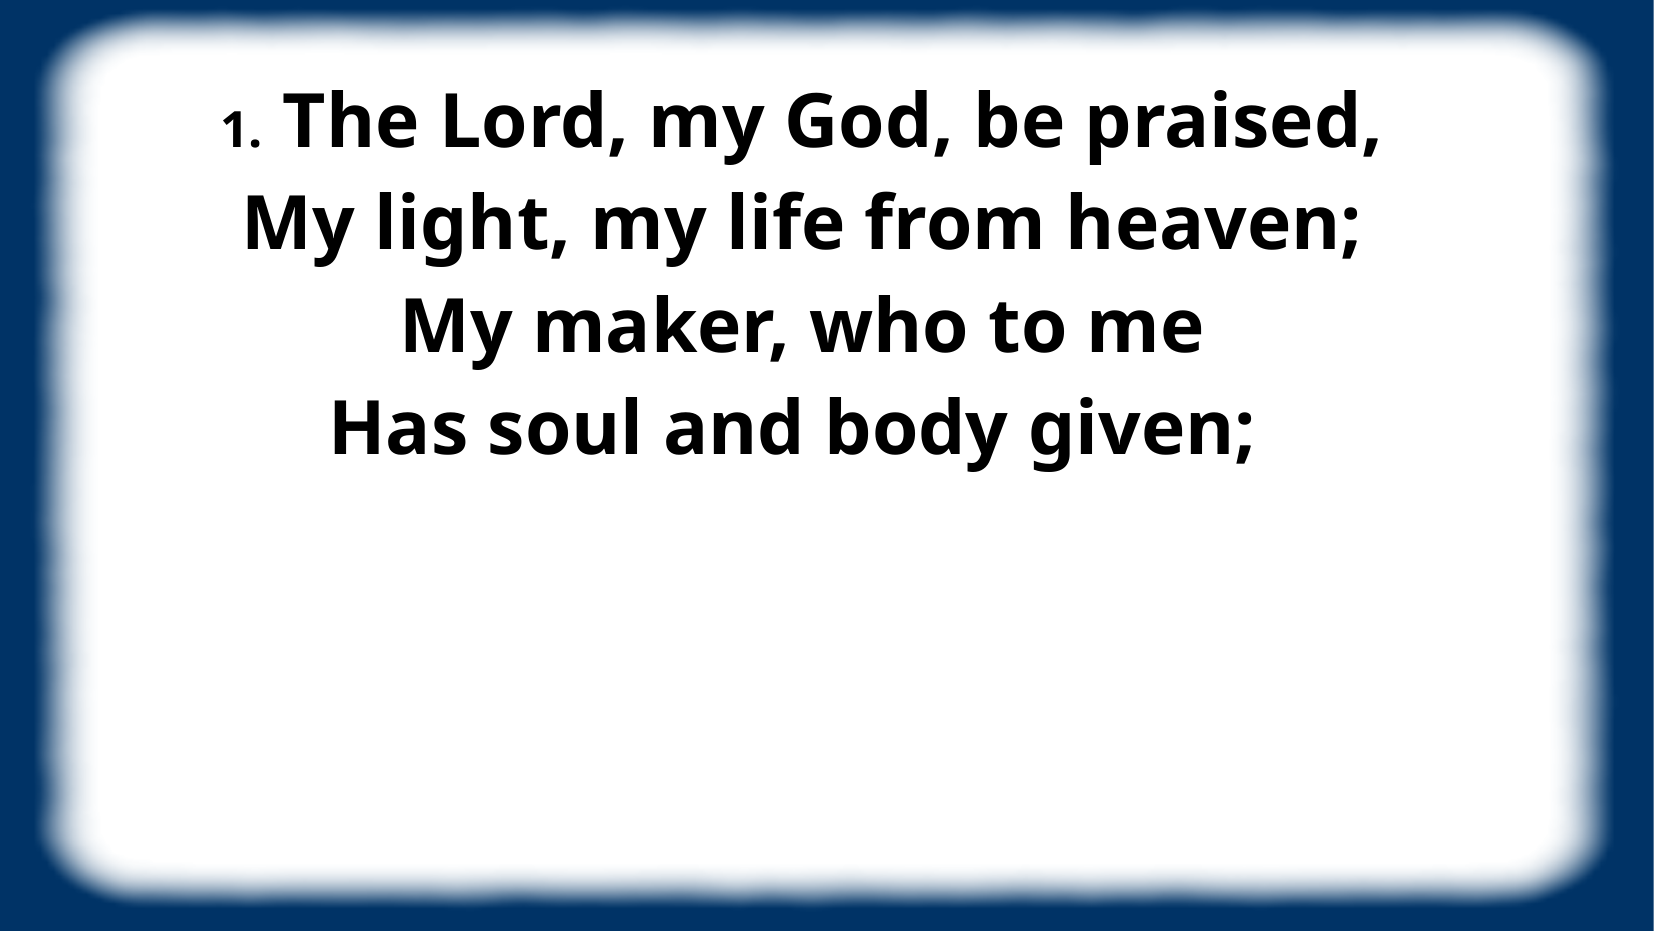

1. The Lord, my God, be praised,
My light, my life from heaven;
My maker, who to me
Has soul and body given;